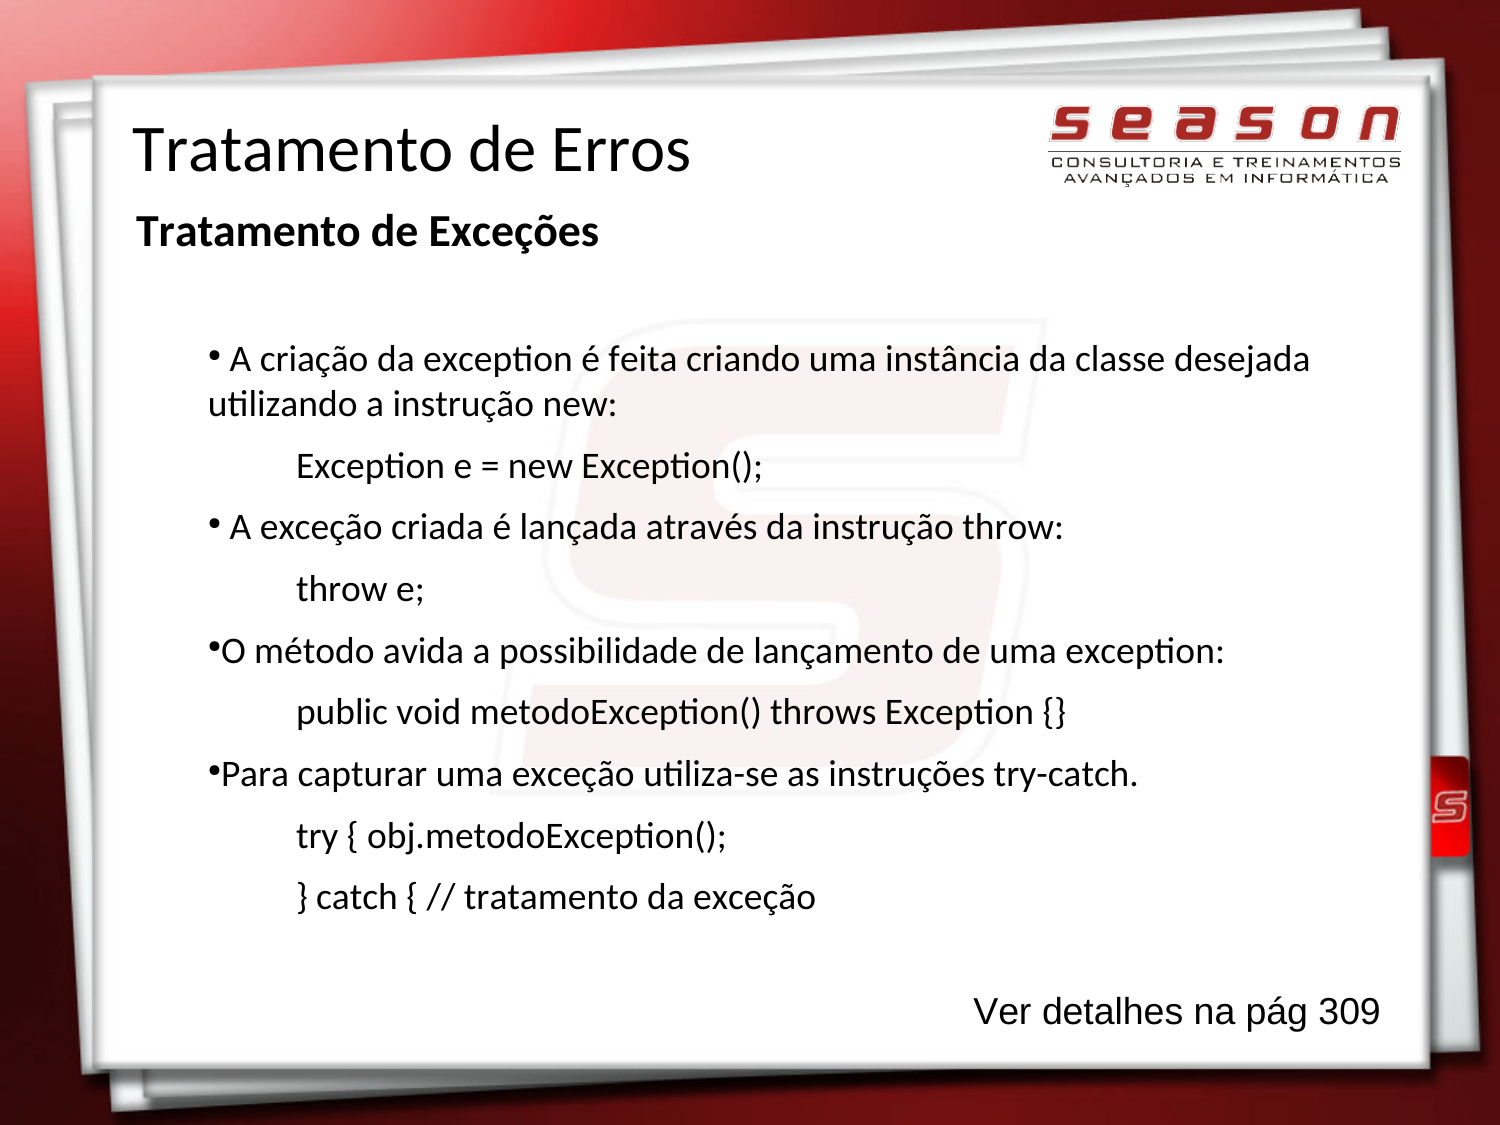

# Tratamento de Erros
Tratamento de Exceções
 A criação da exception é feita criando uma instância da classe desejada utilizando a instrução new:
Exception e = new Exception();
 A exceção criada é lançada através da instrução throw:
throw e;
O método avida a possibilidade de lançamento de uma exception:
public void metodoException() throws Exception {}
Para capturar uma exceção utiliza-se as instruções try-catch.
try { obj.metodoException();
} catch { // tratamento da exceção
Ver detalhes na pág 309